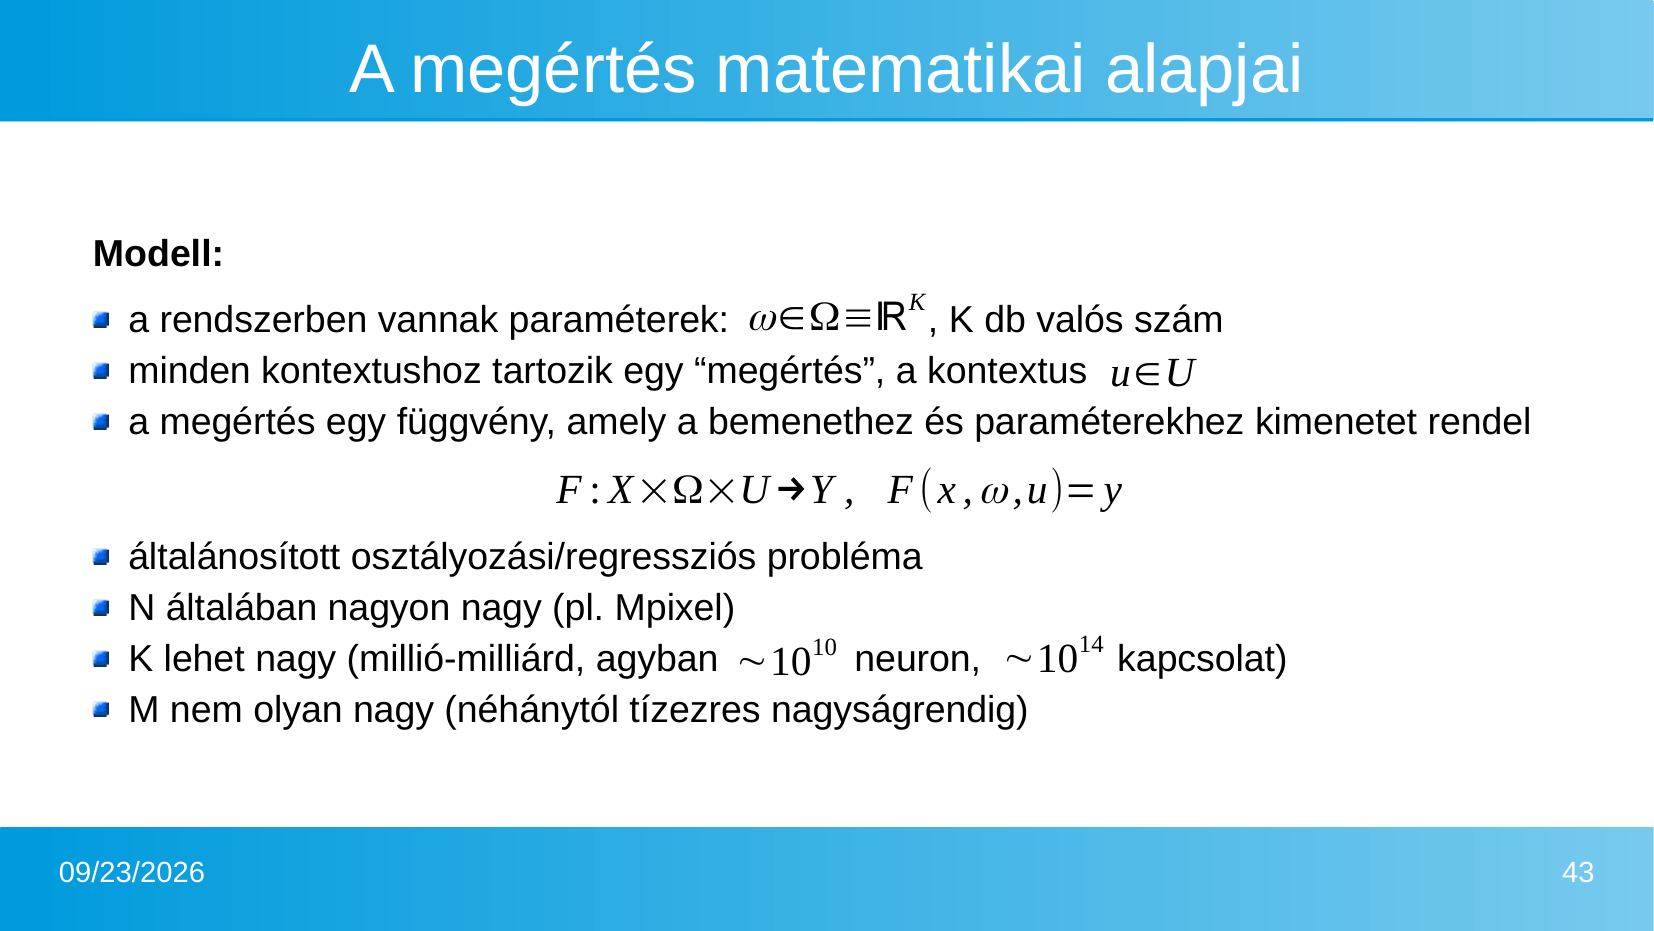

# A megértés matematikai alapjai
Modell:
a rendszerben vannak paraméterek: , K db valós szám
minden kontextushoz tartozik egy “megértés”, a kontextus
a megértés egy függvény, amely a bemenethez és paraméterekhez kimenetet rendel
általánosított osztályozási/regressziós probléma
N általában nagyon nagy (pl. Mpixel)
K lehet nagy (millió-milliárd, agyban neuron, kapcsolat)
M nem olyan nagy (néhánytól tízezres nagyságrendig)
43